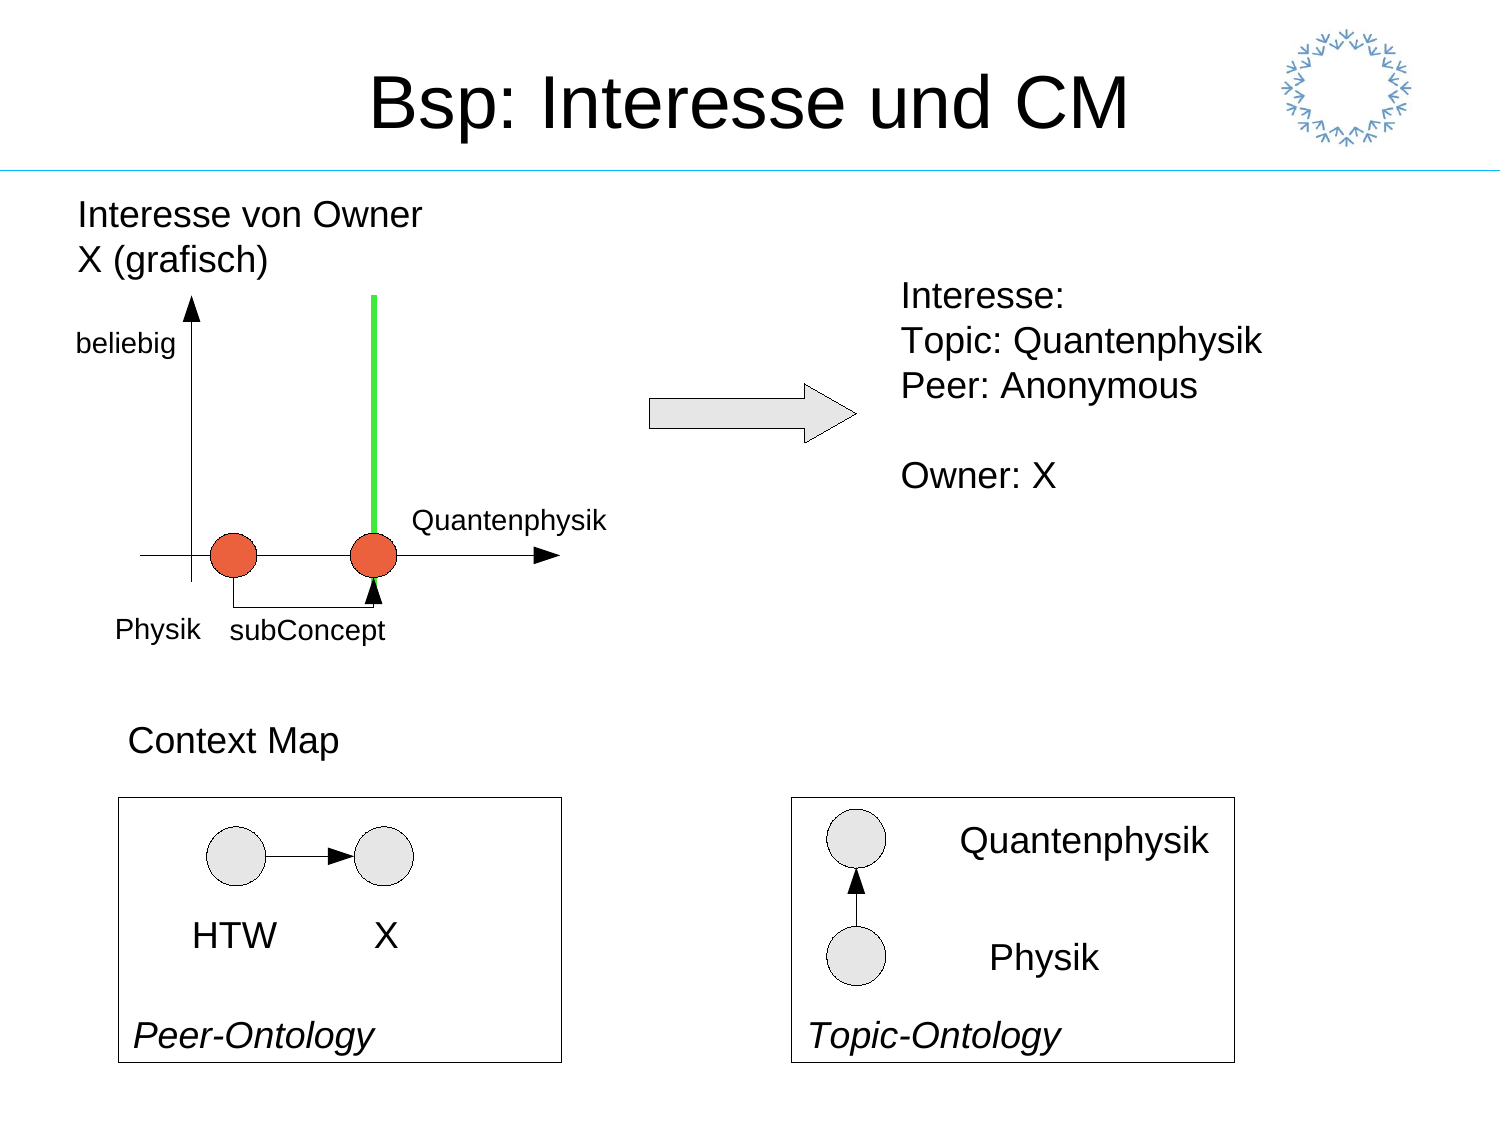

# Bsp: Interesse und CM
Interesse von Owner X (grafisch)
Interesse:
Topic: Quantenphysik
Peer: Anonymous
Owner: X
beliebig
Quantenphysik
Physik
subConcept
Context Map
Quantenphysik
HTW
X
Physik
Topic-Ontology
Peer-Ontology